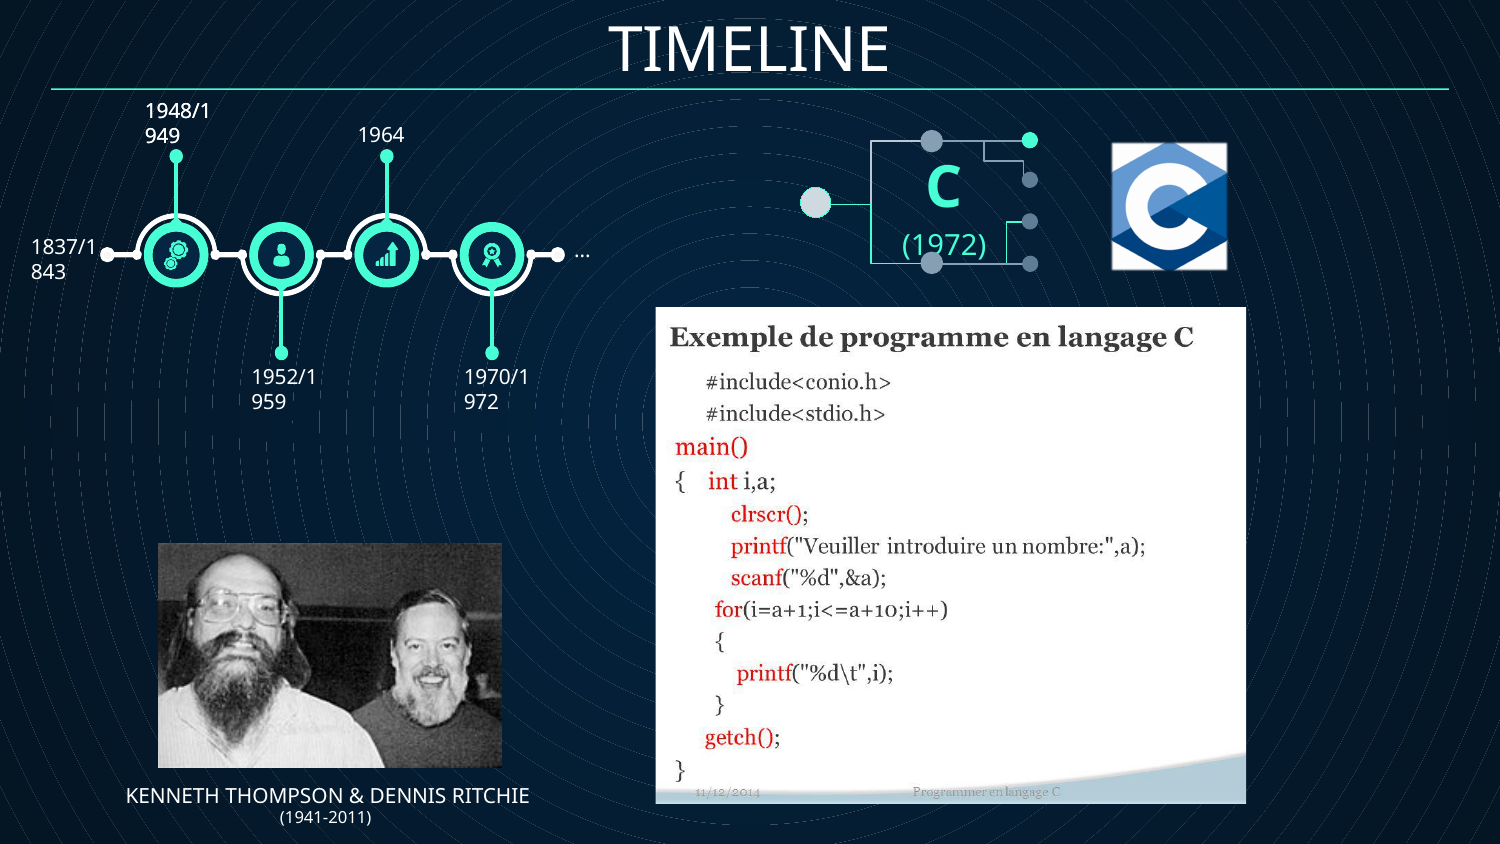

# TIMELINE
1948/1949
1948/1949
1964
C
(1972)
1837/1843
...
1952/1959
1970/1972
KENNETH THOMPSON & DENNIS RITCHIE
(1941-2011)